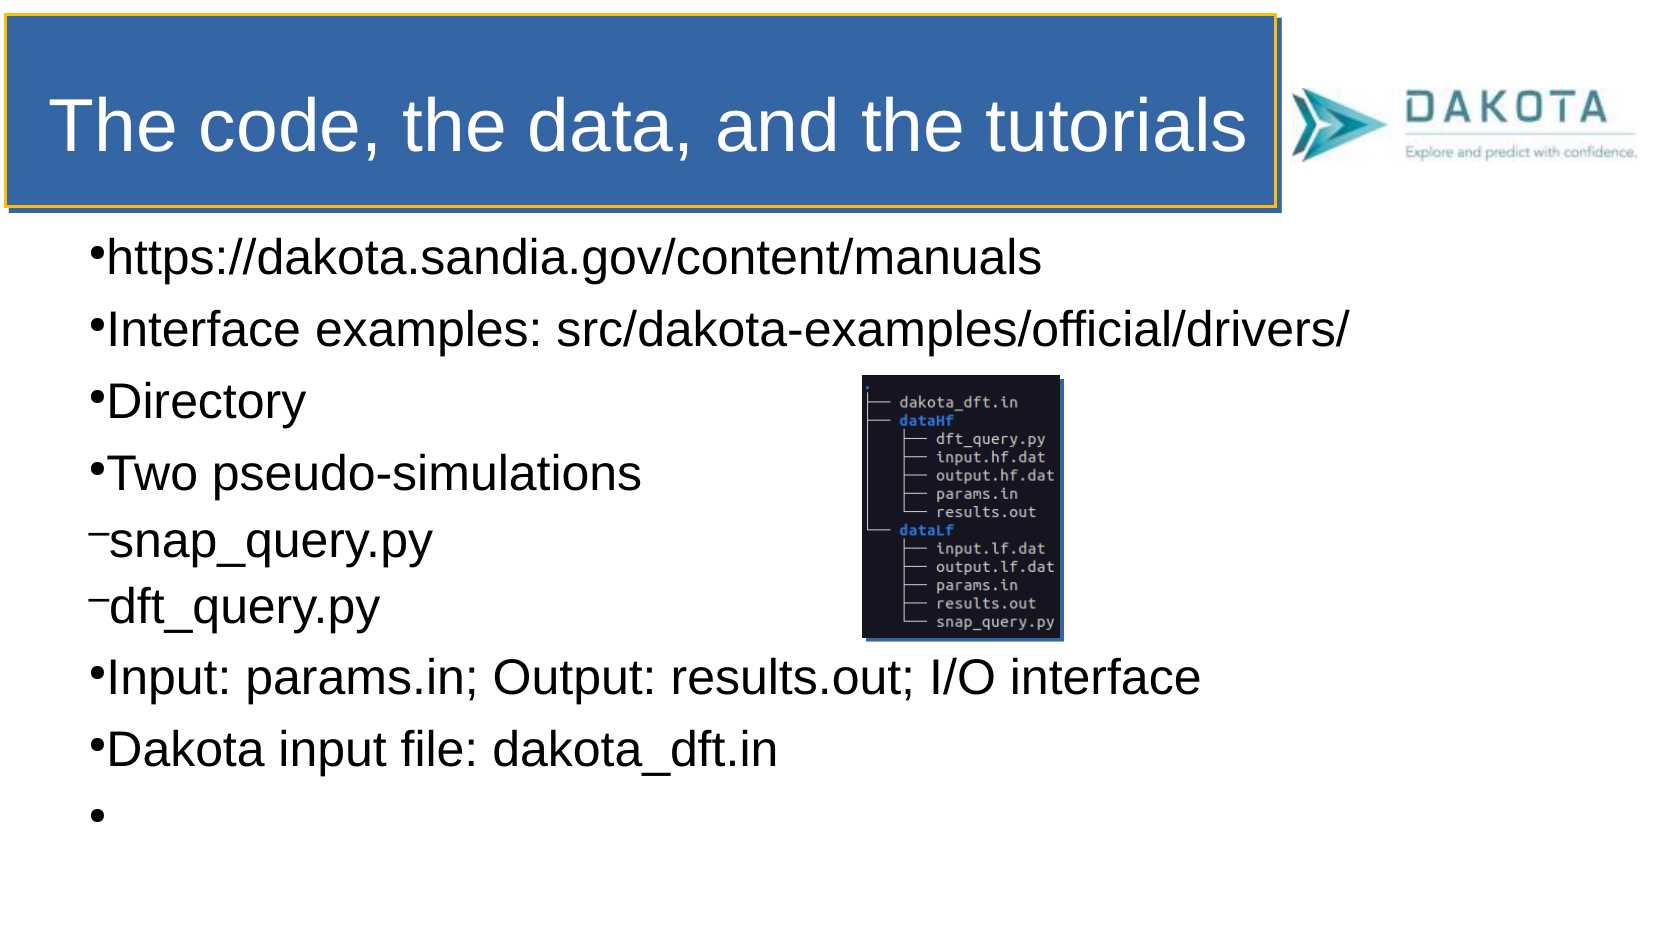

The code, the data, and the tutorials
# https://dakota.sandia.gov/content/manuals
Interface examples: src/dakota-examples/official/drivers/
Directory
Two pseudo-simulations
snap_query.py
dft_query.py
Input: params.in; Output: results.out; I/O interface
Dakota input file: dakota_dft.in